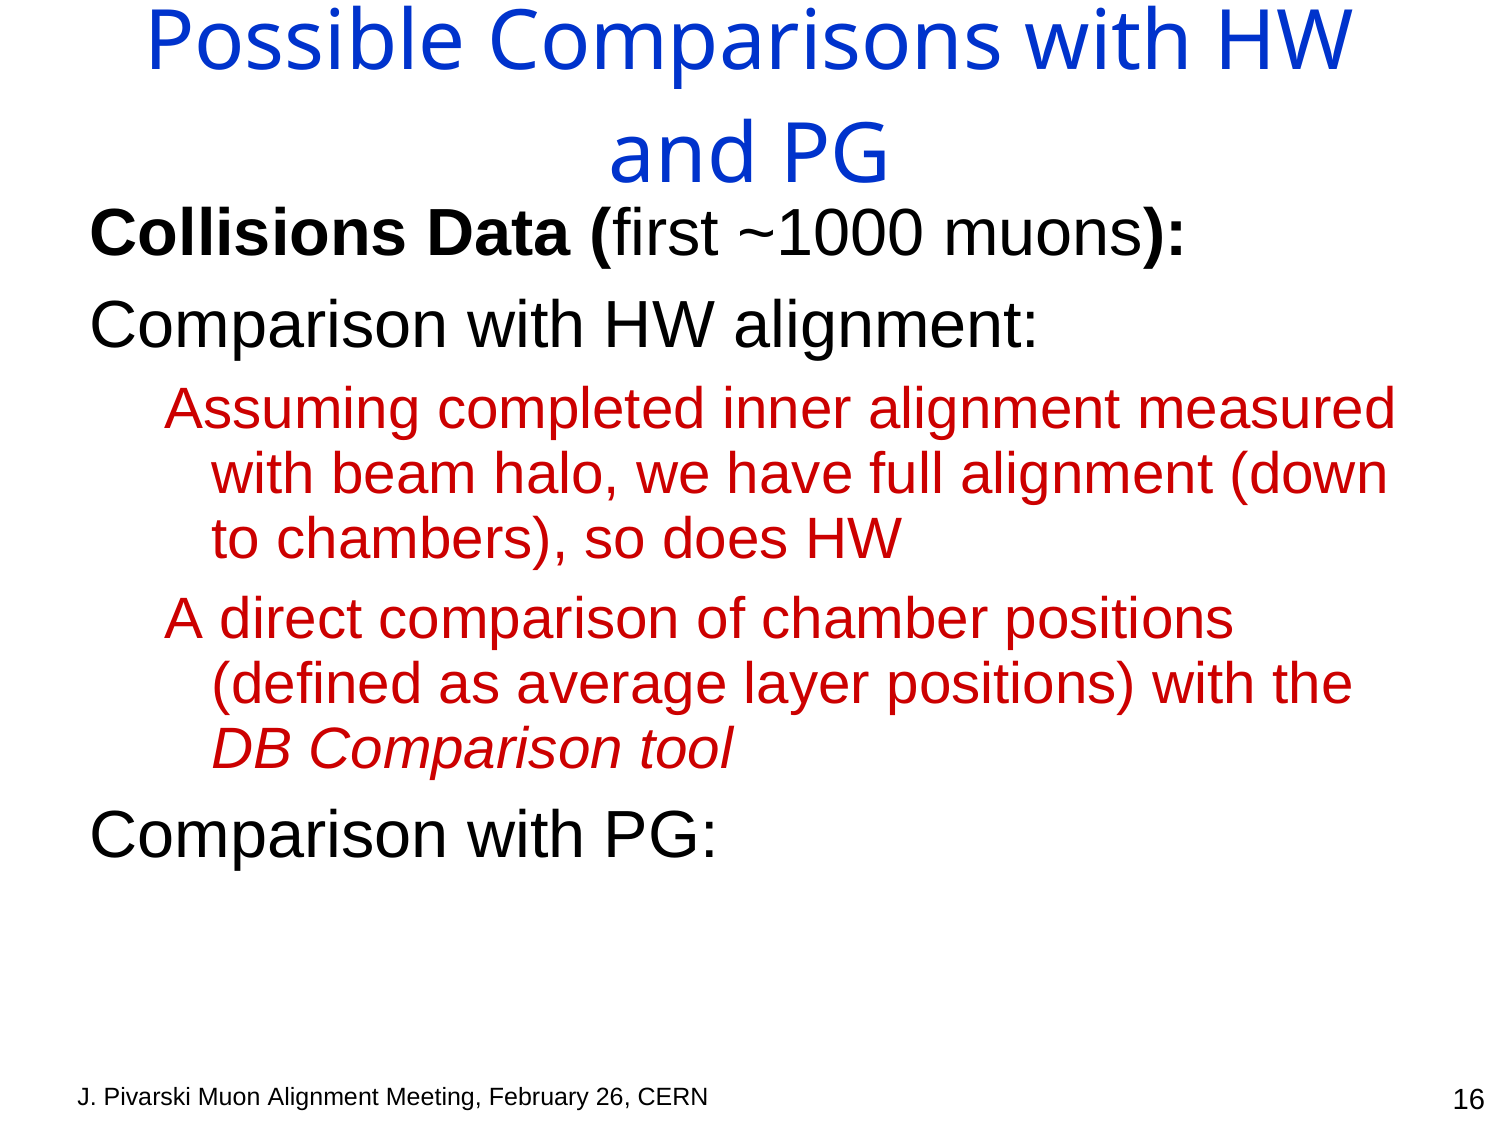

# Possible Comparisons with HW and PG
Collisions Data (first ~1000 muons):
Comparison with HW alignment:
Assuming completed inner alignment measured with beam halo, we have full alignment (down to chambers), so does HW
A direct comparison of chamber positions (defined as average layer positions) with the DB Comparison tool
Comparison with PG:
16